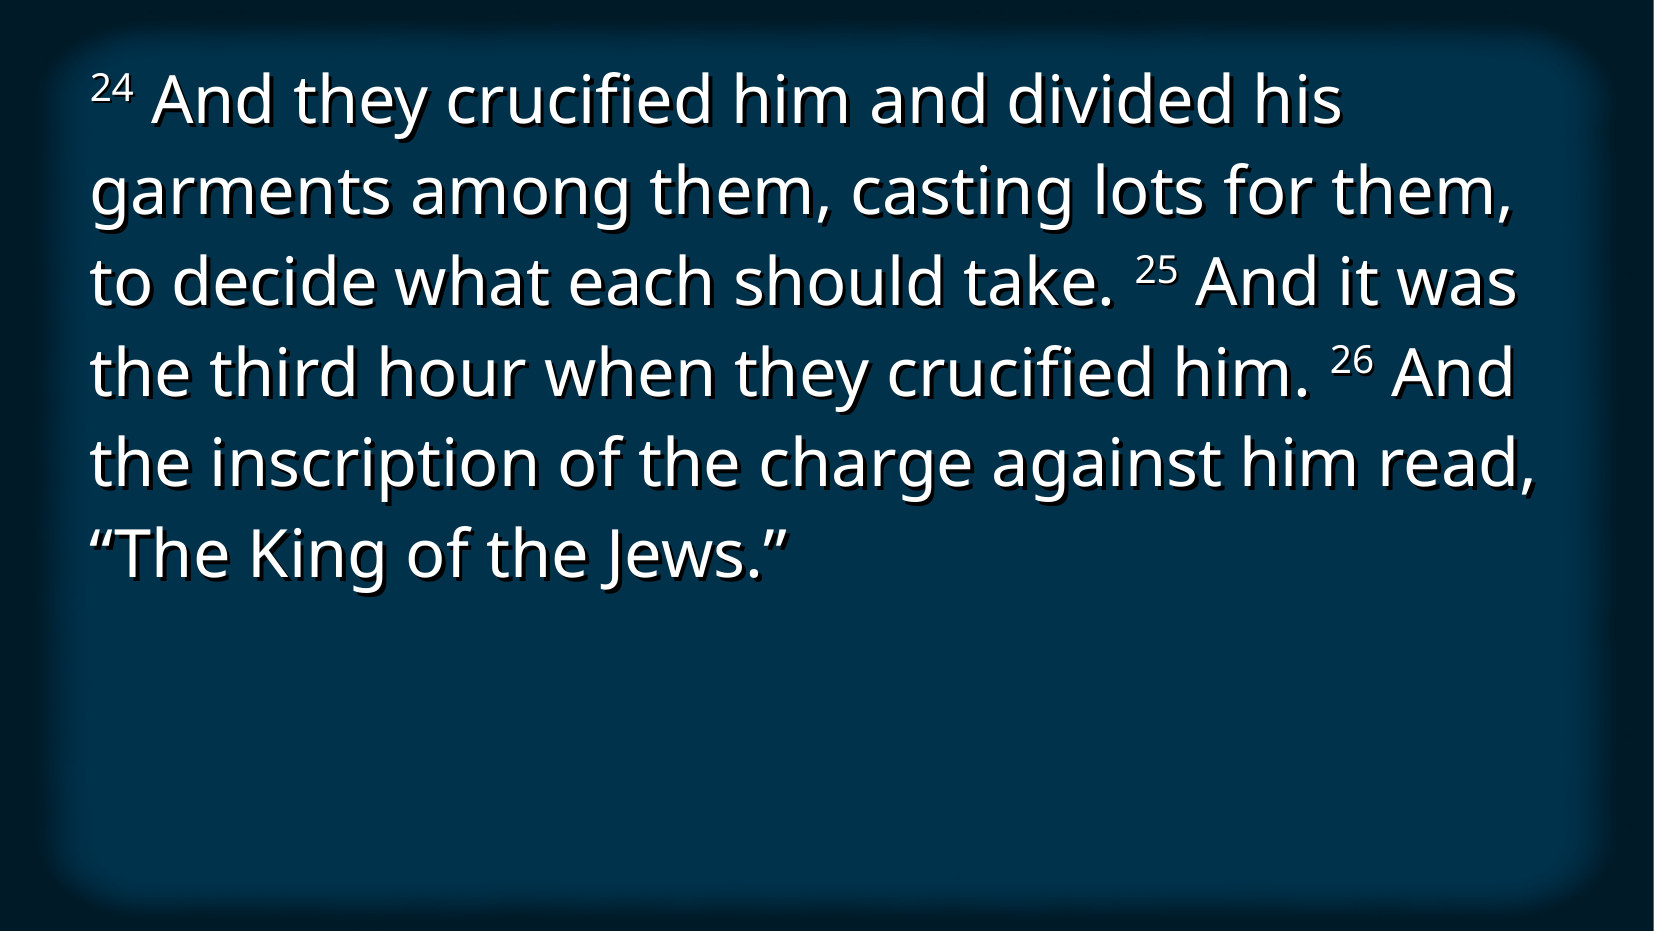

24 And they crucified him and divided his garments among them, casting lots for them, to decide what each should take. 25 And it was the third hour when they crucified him. 26 And the inscription of the charge against him read, “The King of the Jews.”